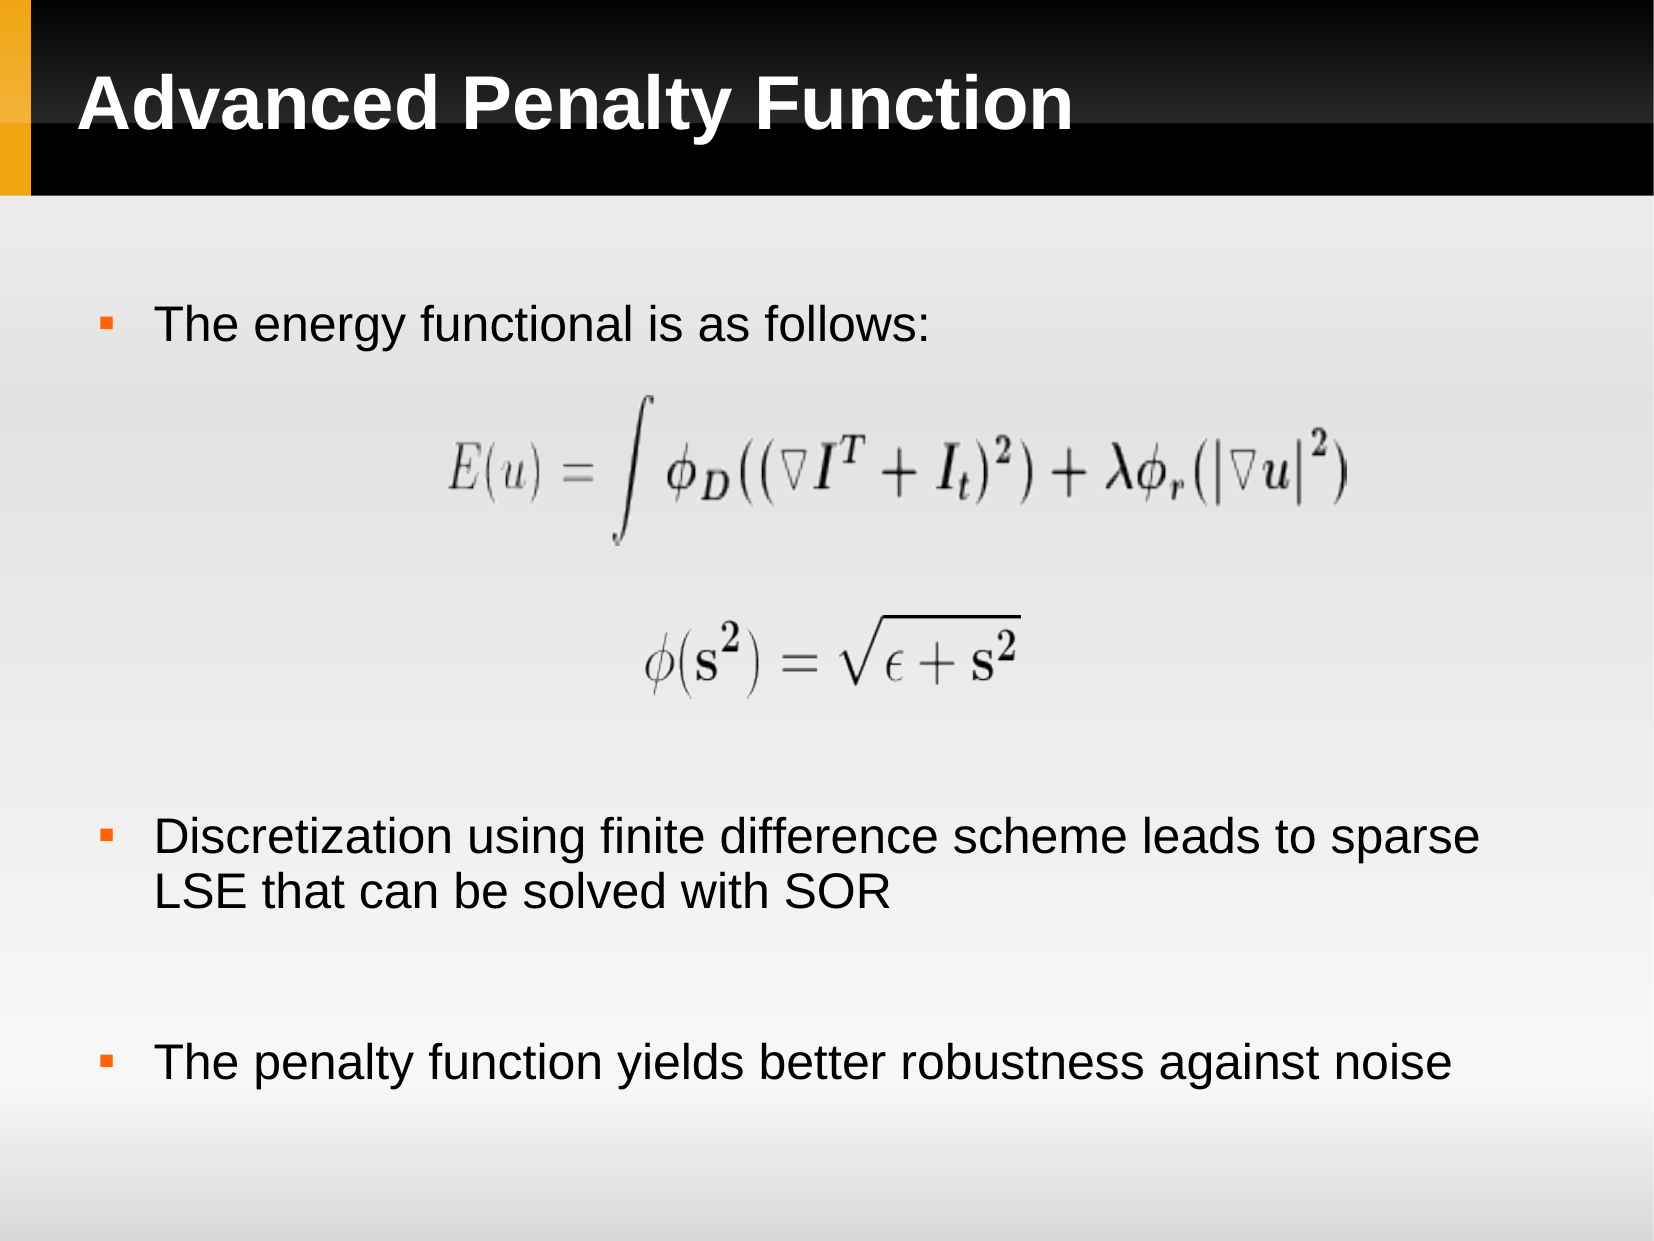

# Advanced Penalty Function
The energy functional is as follows:
Discretization using finite difference scheme leads to sparse LSE that can be solved with SOR
The penalty function yields better robustness against noise